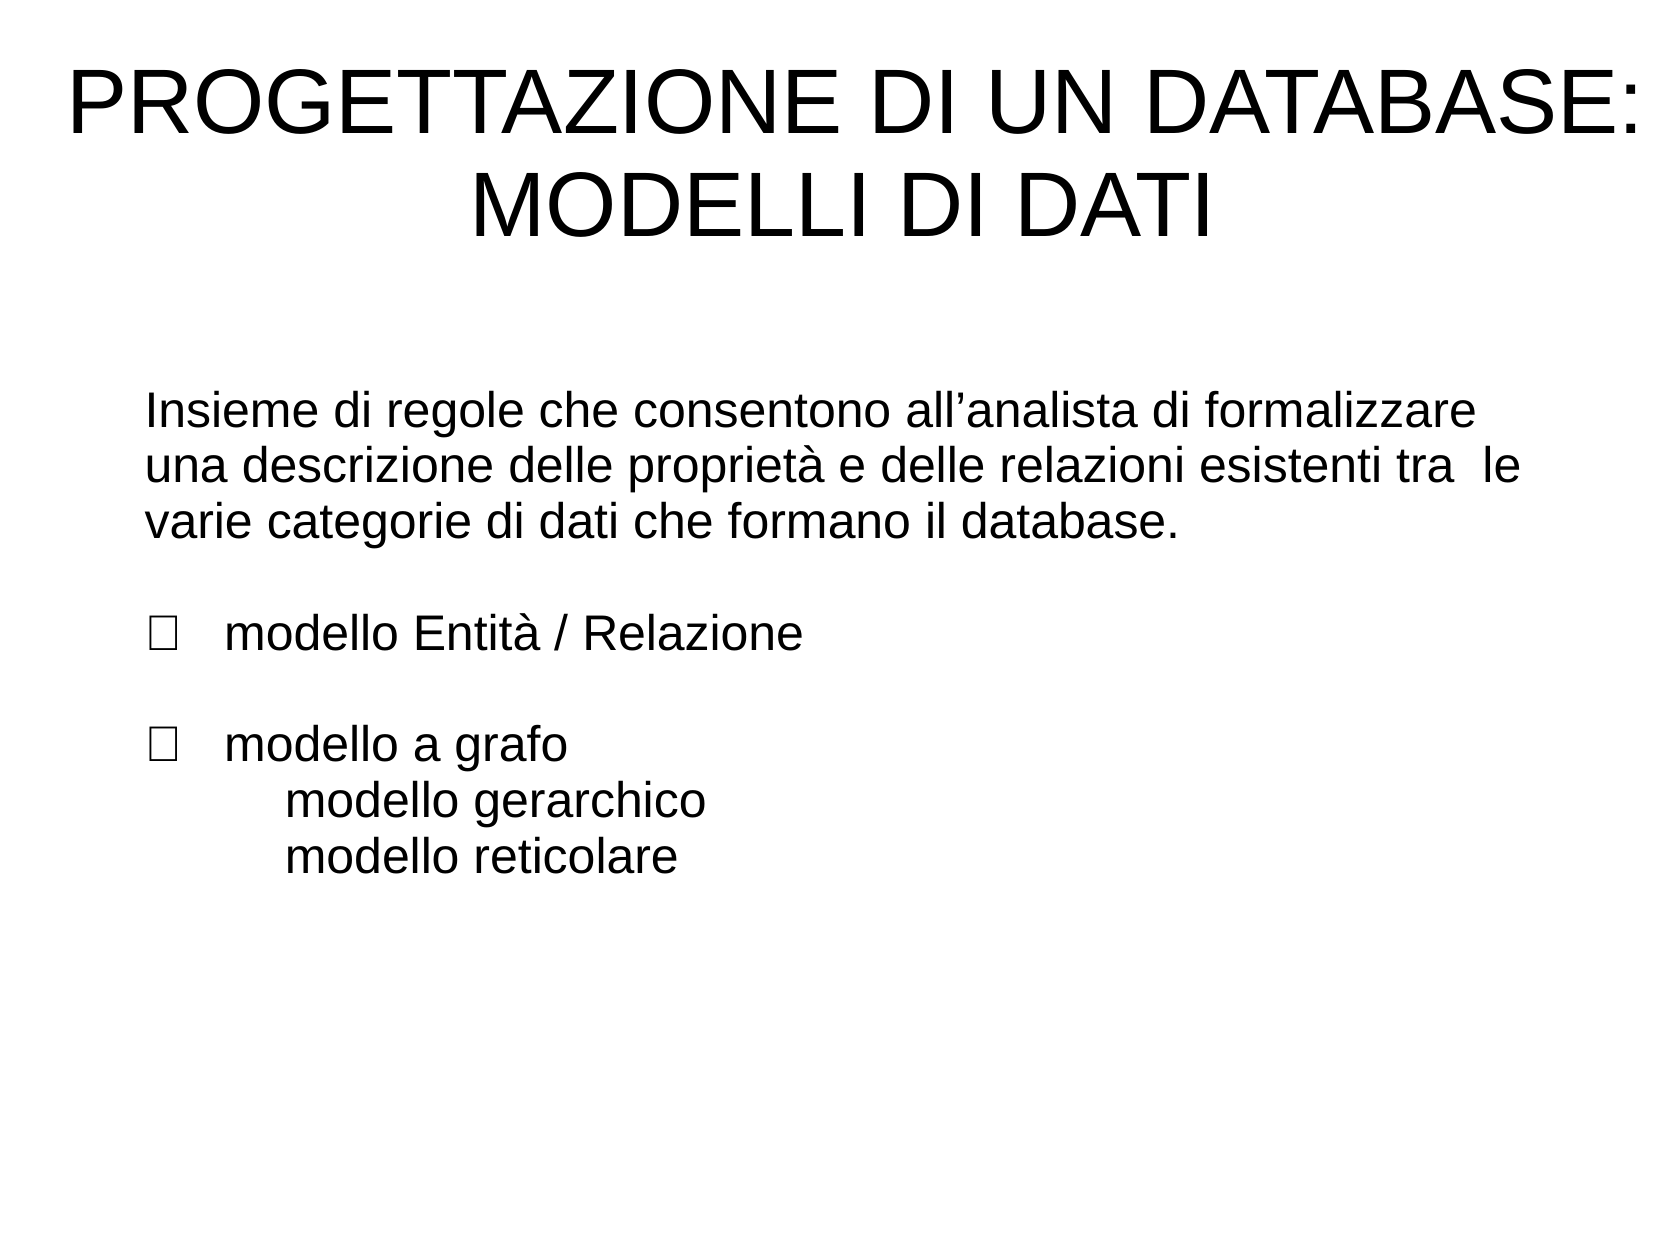

# PROGETTAZIONE DI UN DATABASE: MODELLI DI DATI
Insieme di regole che consentono all’analista di formalizzare una descrizione delle proprietà e delle relazioni esistenti tra le varie categorie di dati che formano il database.
 modello Entità / Relazione
 modello a grafo
 modello gerarchico
 modello reticolare